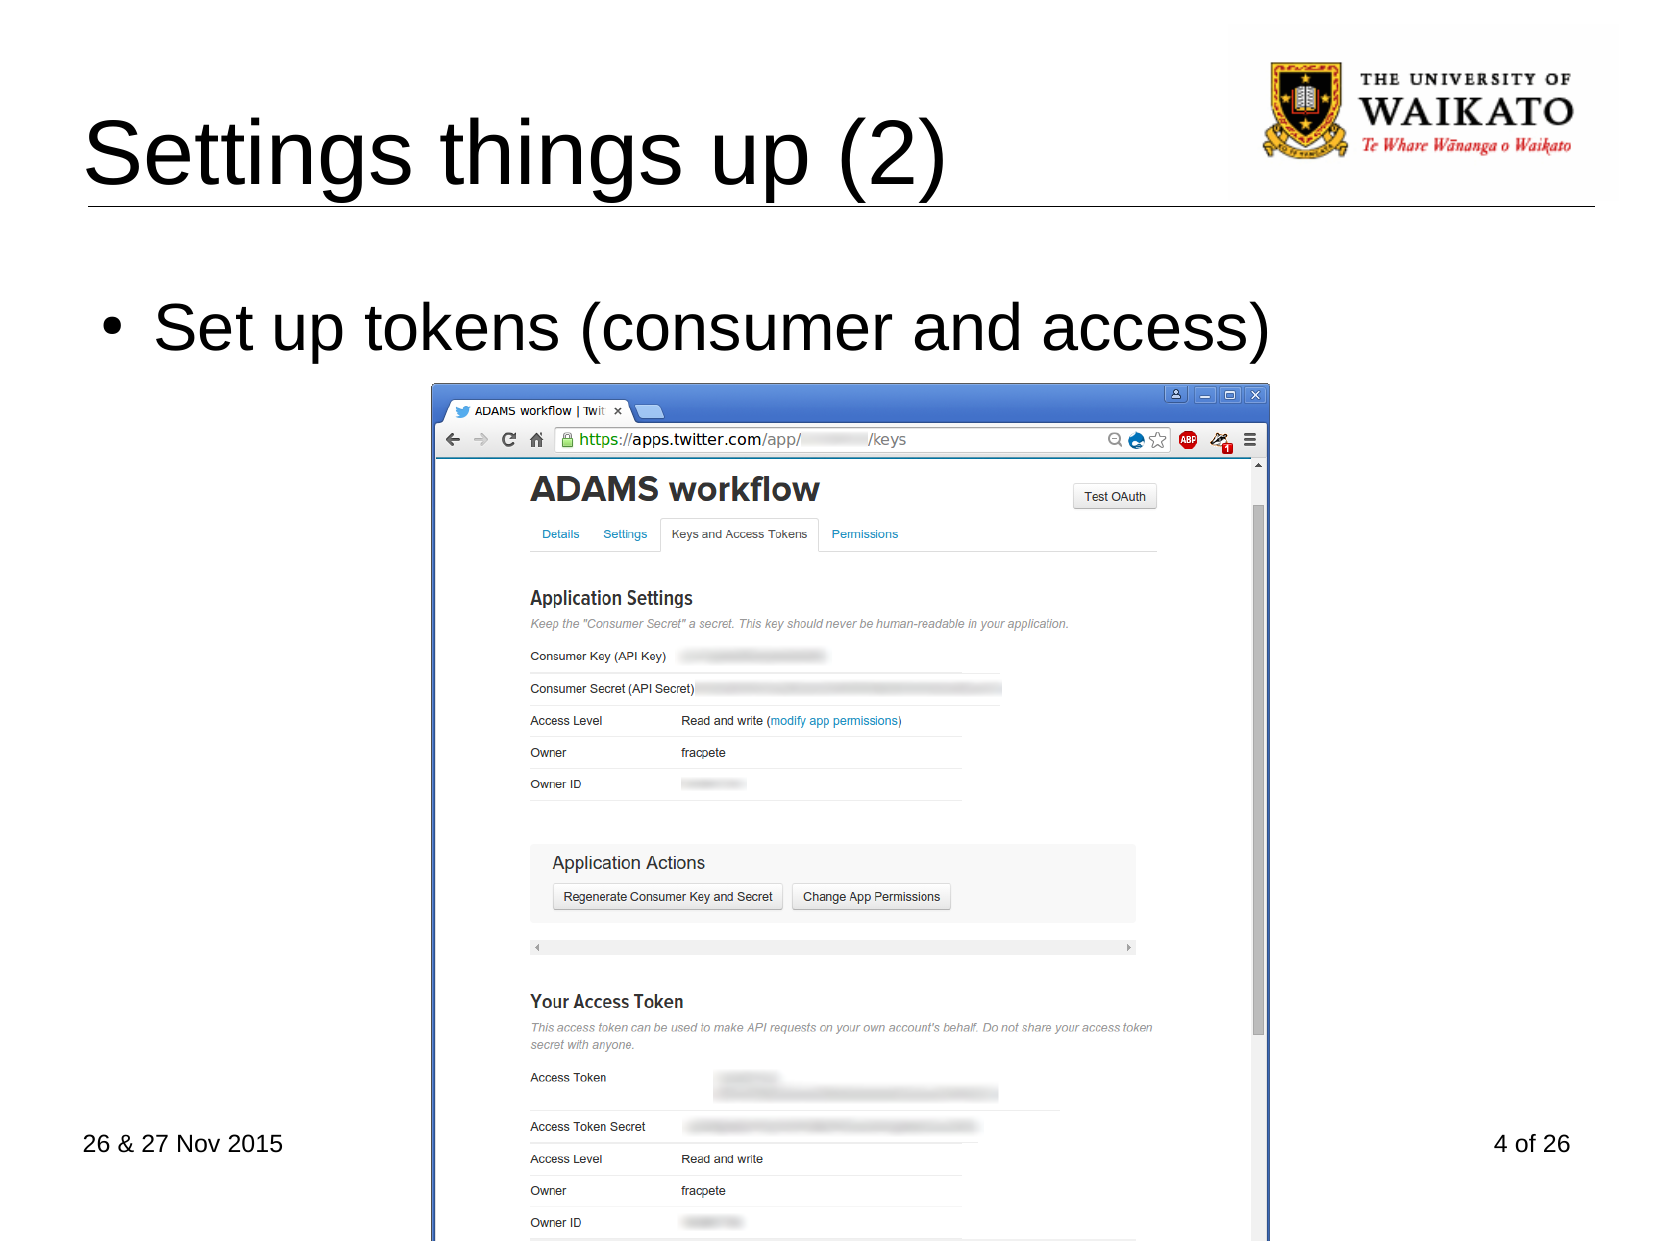

# Settings things up (2)
Set up tokens (consumer and access)
26 & 27 Nov 2015
Peter Reutemann
4